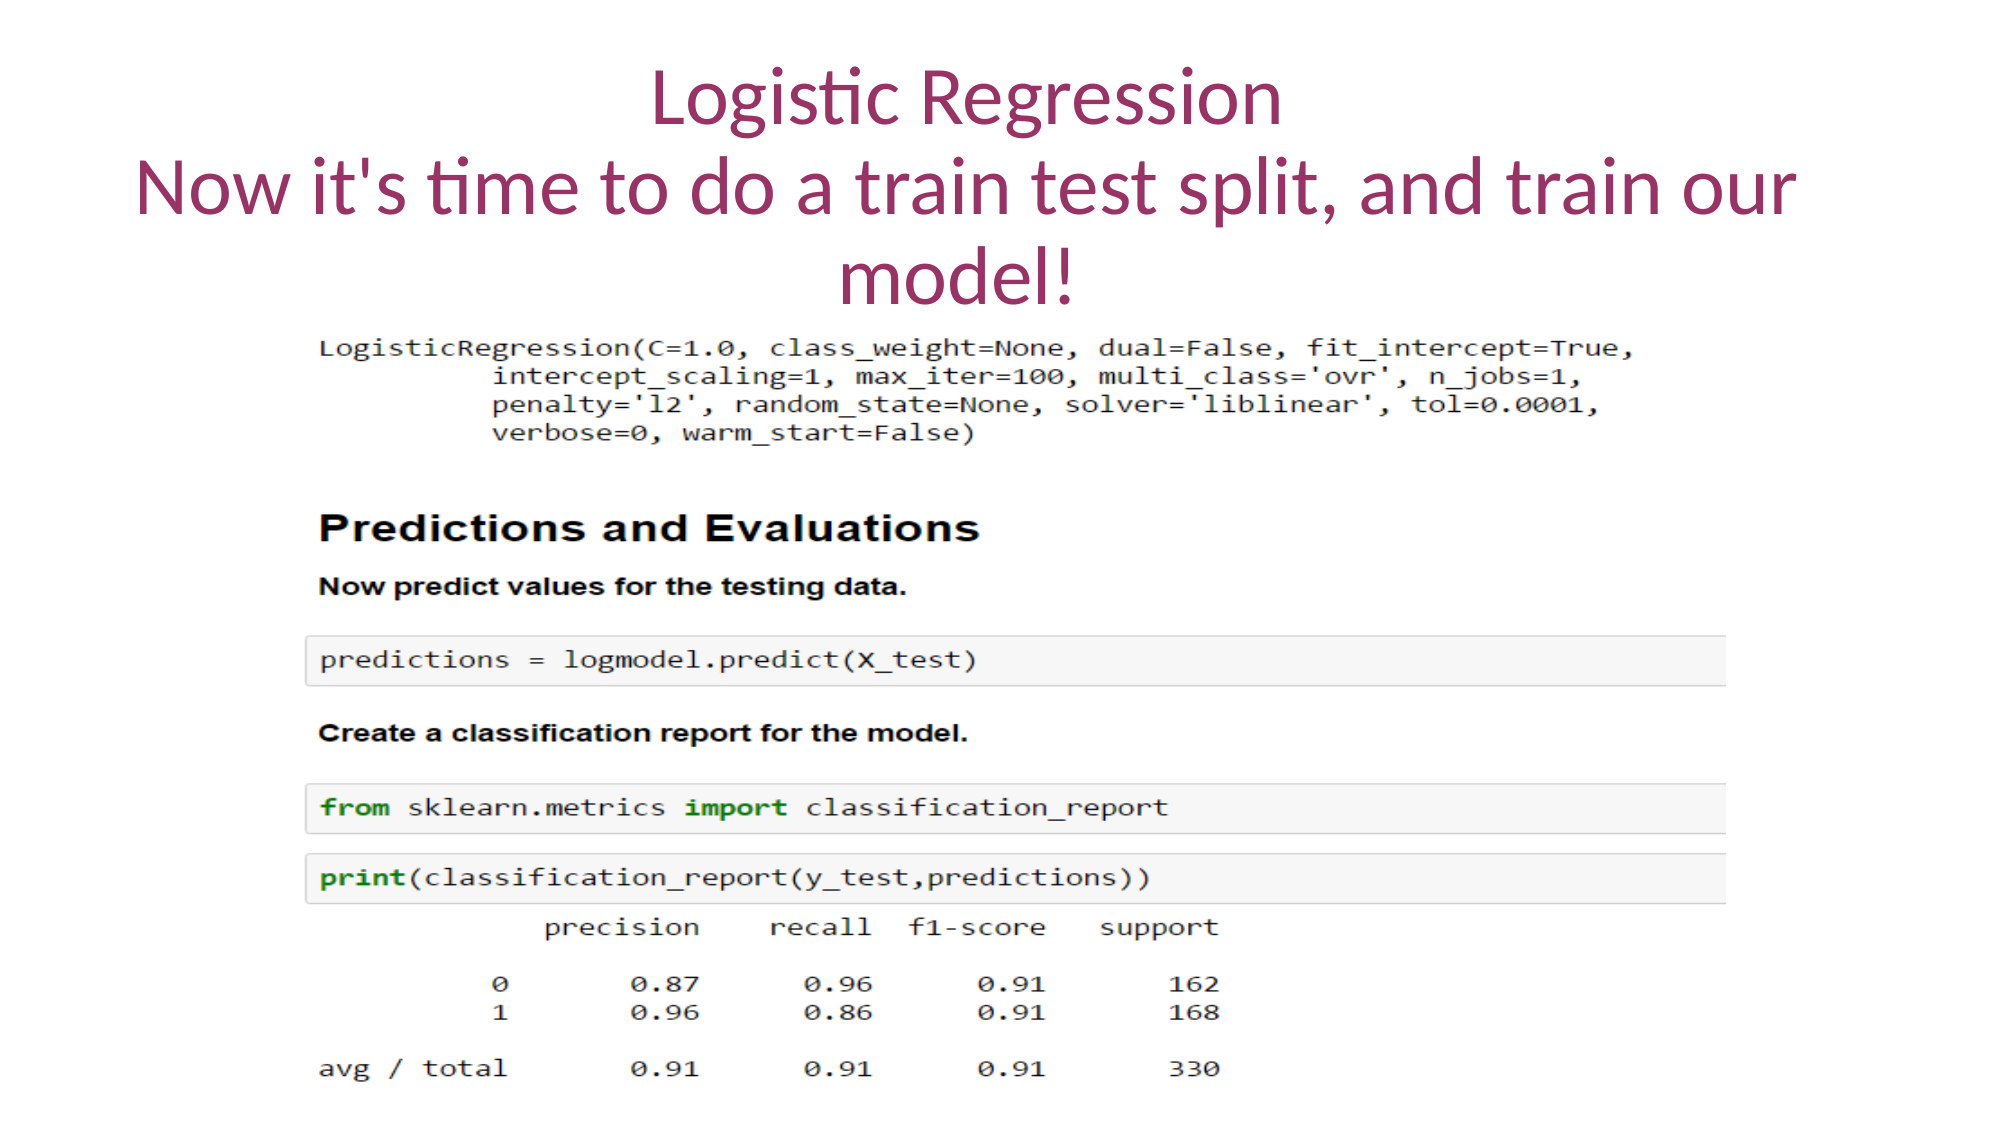

# Logistic Regression Now it's time to do a train test split, and train our model!